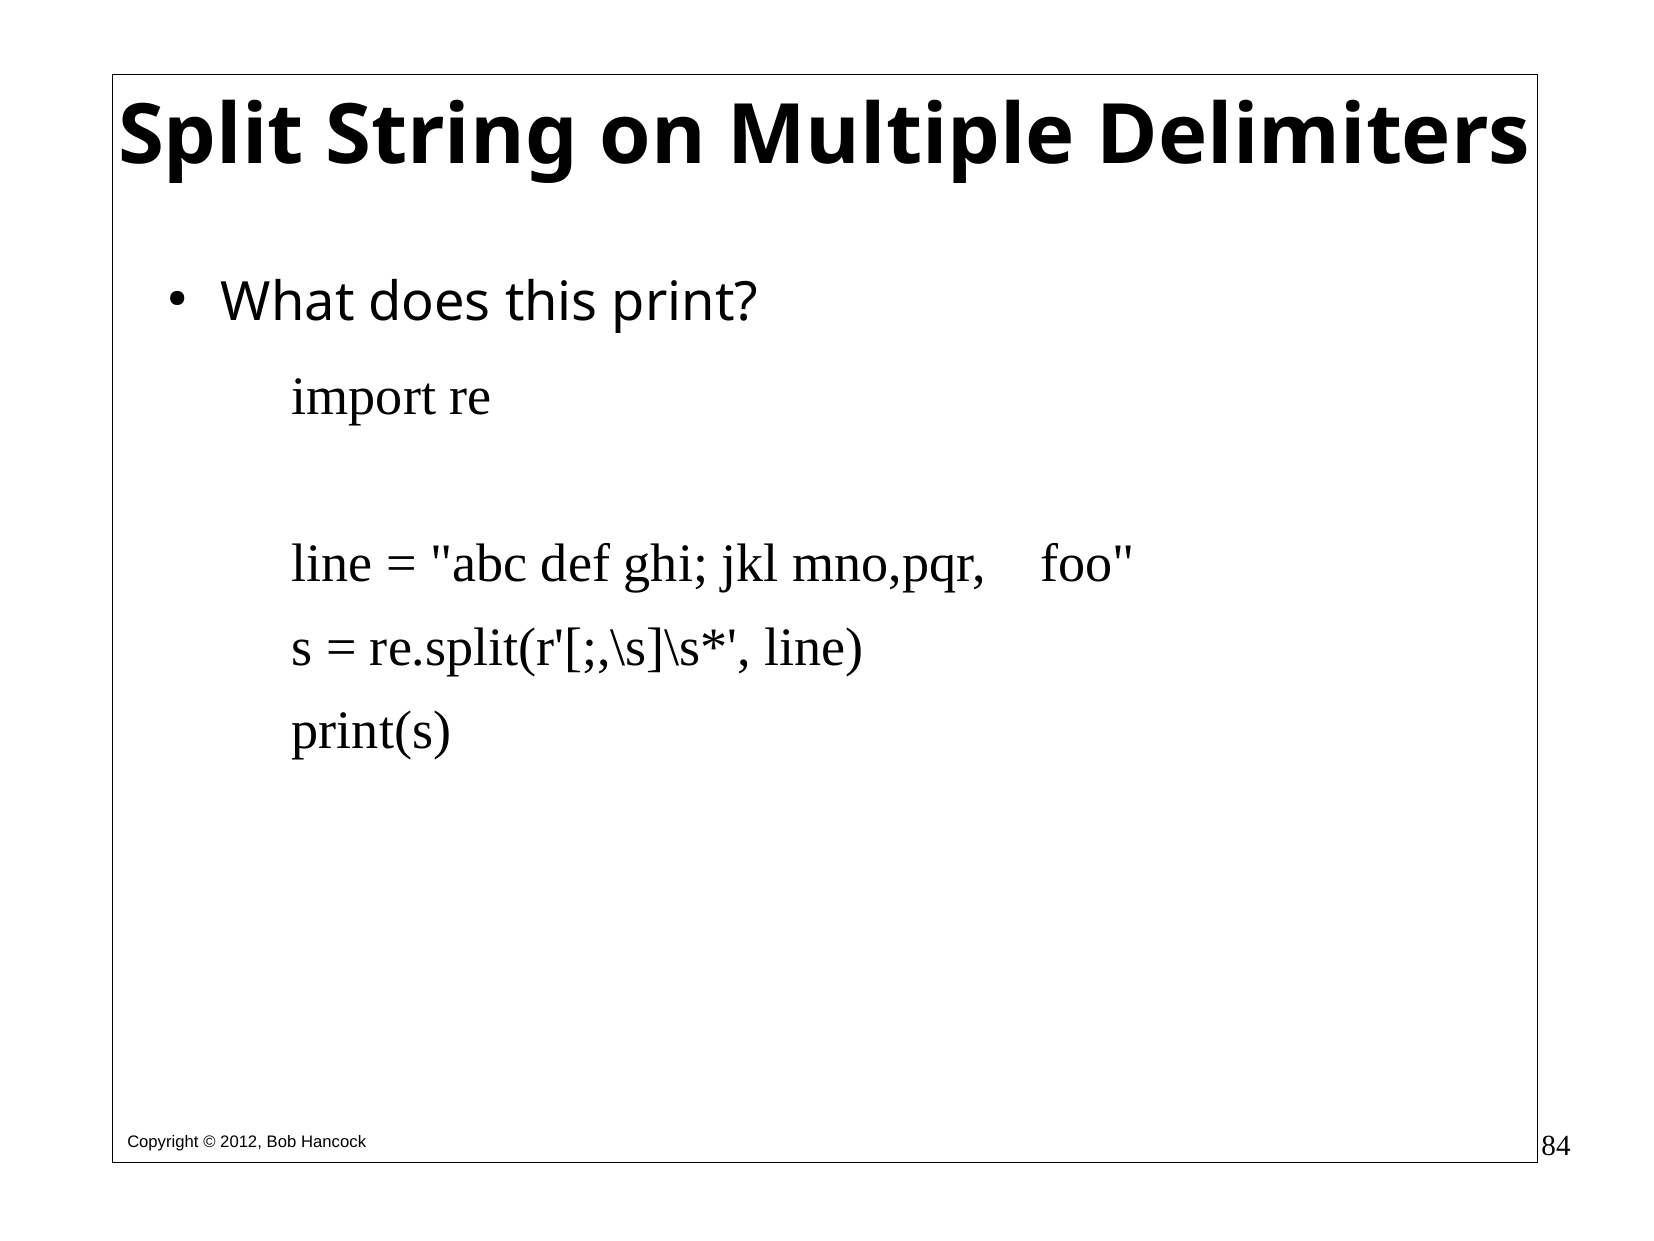

# Split String on Multiple Delimiters
What does this print?
import re
line = "abc def ghi; jkl mno,pqr, foo"
s = re.split(r'[;,\s]\s*', line)
print(s)
Copyright © 2012, Bob Hancock
84